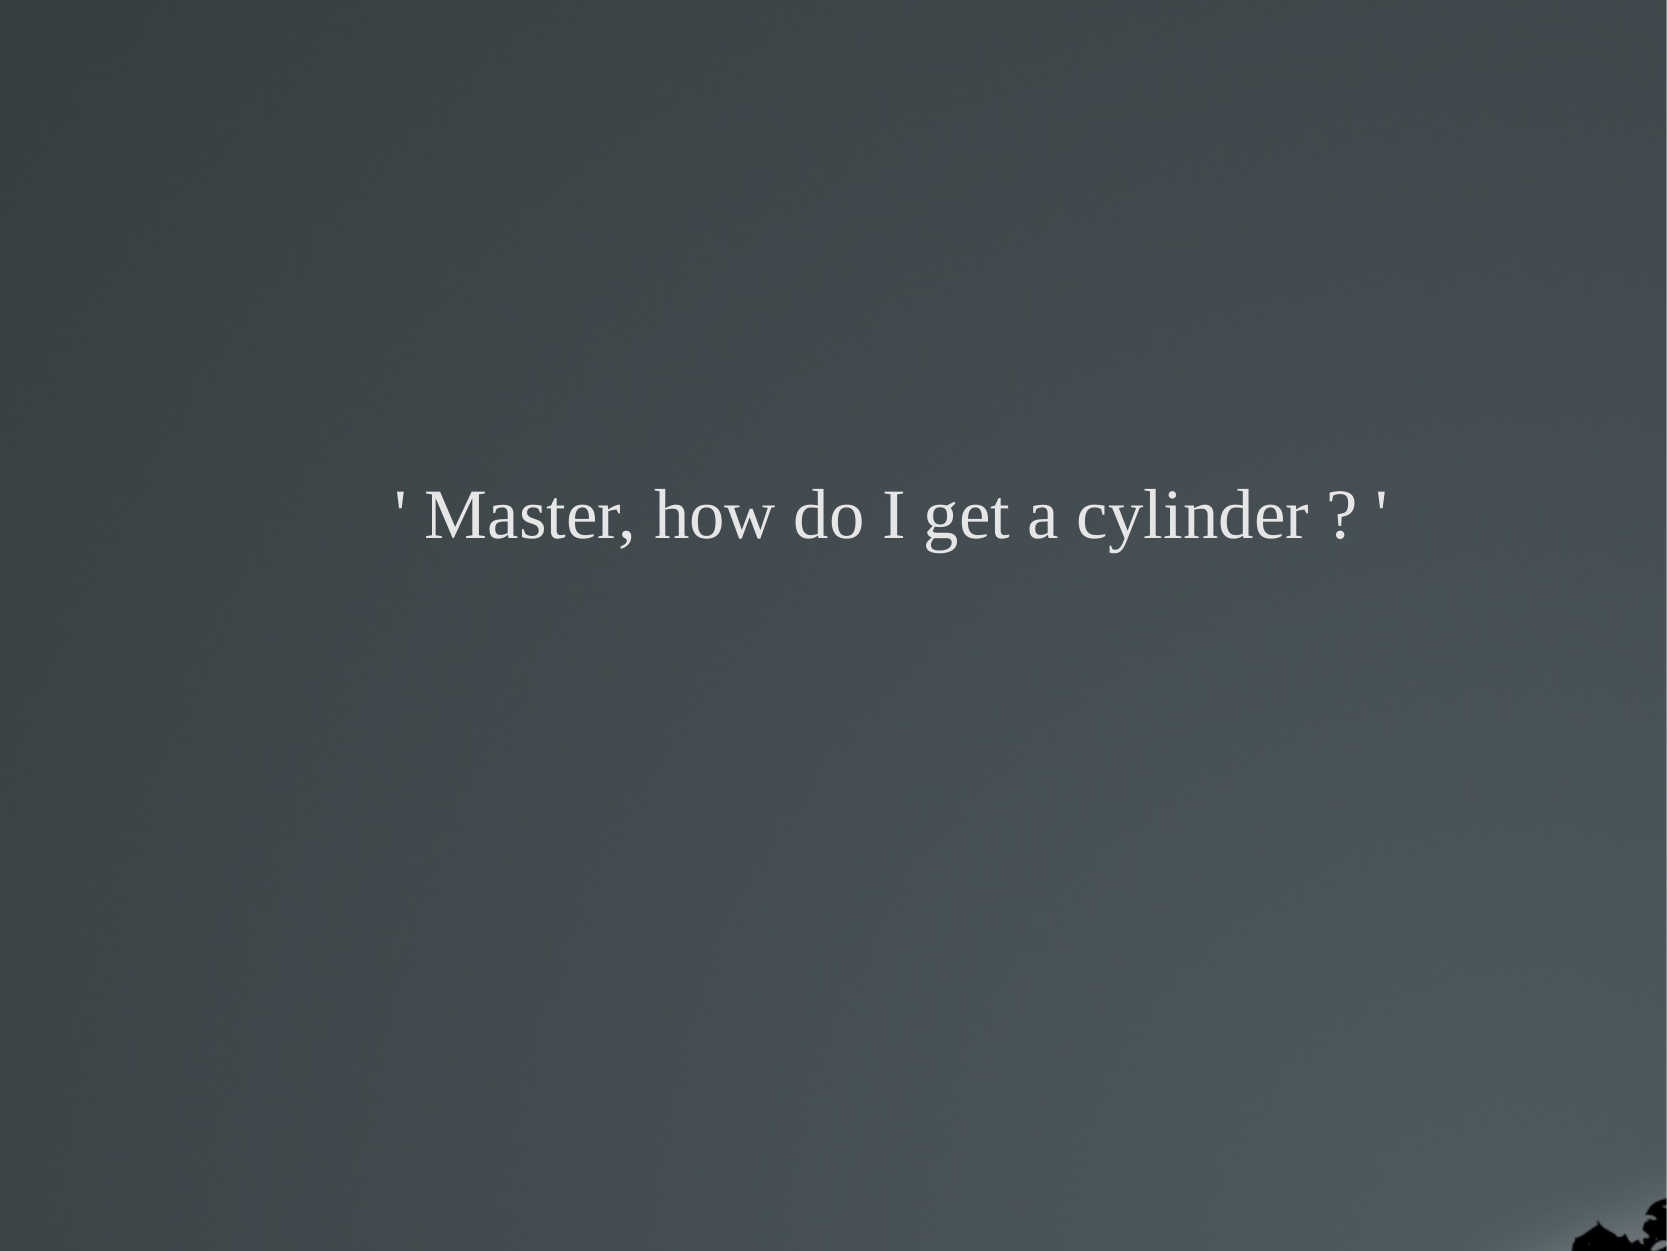

# ' Master, how do I get a cylinder ? '